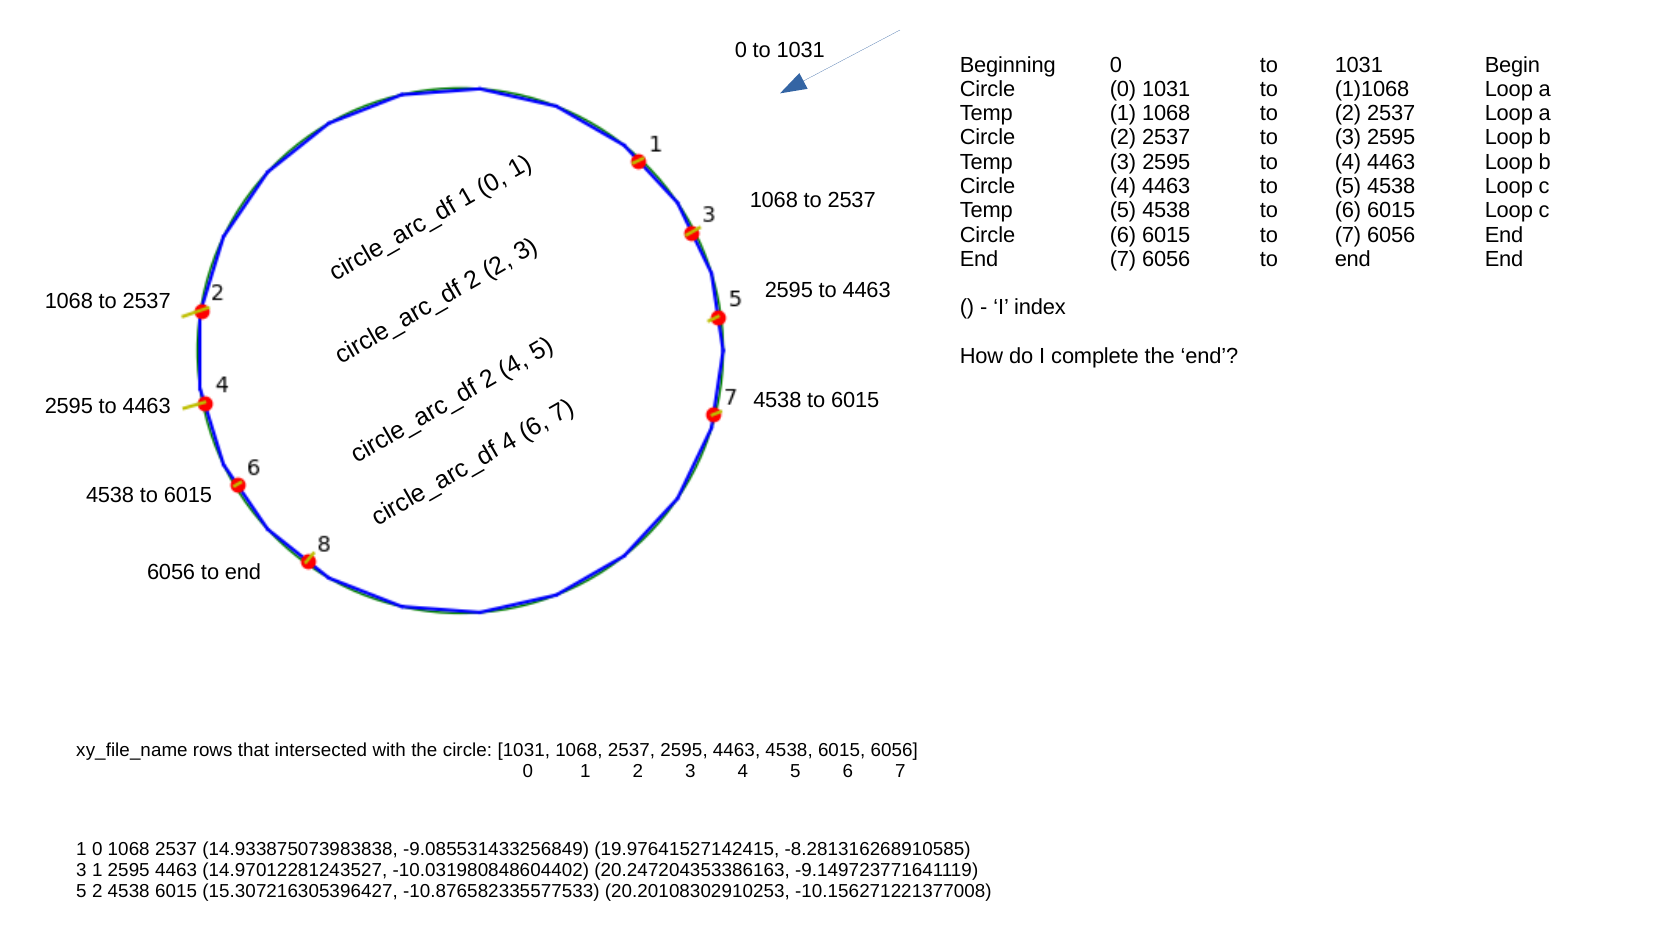

0 to 1031
Beginning	0		to	1031		Begin
Circle		(0) 1031	to	(1)1068		Loop a
Temp 		(1) 1068 	to	(2) 2537	Loop a
Circle		(2) 2537	to	(3) 2595	Loop b
Temp		(3) 2595	to	(4) 4463	Loop b
Circle		(4) 4463	to	(5) 4538	Loop c
Temp		(5) 4538	to	(6) 6015	Loop c
Circle		(6) 6015	to	(7) 6056	End
End 		(7) 6056 	to 	end		End
() - ‘I’ index
How do I complete the ‘end’?
circle_arc_df 1 (0, 1)
circle_arc_df 2 (2, 3)
circle_arc_df 2 (4, 5)
circle_arc_df 4 (6, 7)
1068 to 2537
2595 to 4463
1068 to 2537
4538 to 6015
2595 to 4463
4538 to 6015
6056 to end
xy_file_name rows that intersected with the circle: [1031, 1068, 2537, 2595, 4463, 4538, 6015, 6056]
 0 1 2 3 4 5 6 7
1 0 1068 2537 (14.933875073983838, -9.085531433256849) (19.97641527142415, -8.281316268910585)
3 1 2595 4463 (14.97012281243527, -10.031980848604402) (20.247204353386163, -9.149723771641119)
5 2 4538 6015 (15.307216305396427, -10.876582335577533) (20.20108302910253, -10.156271221377008)